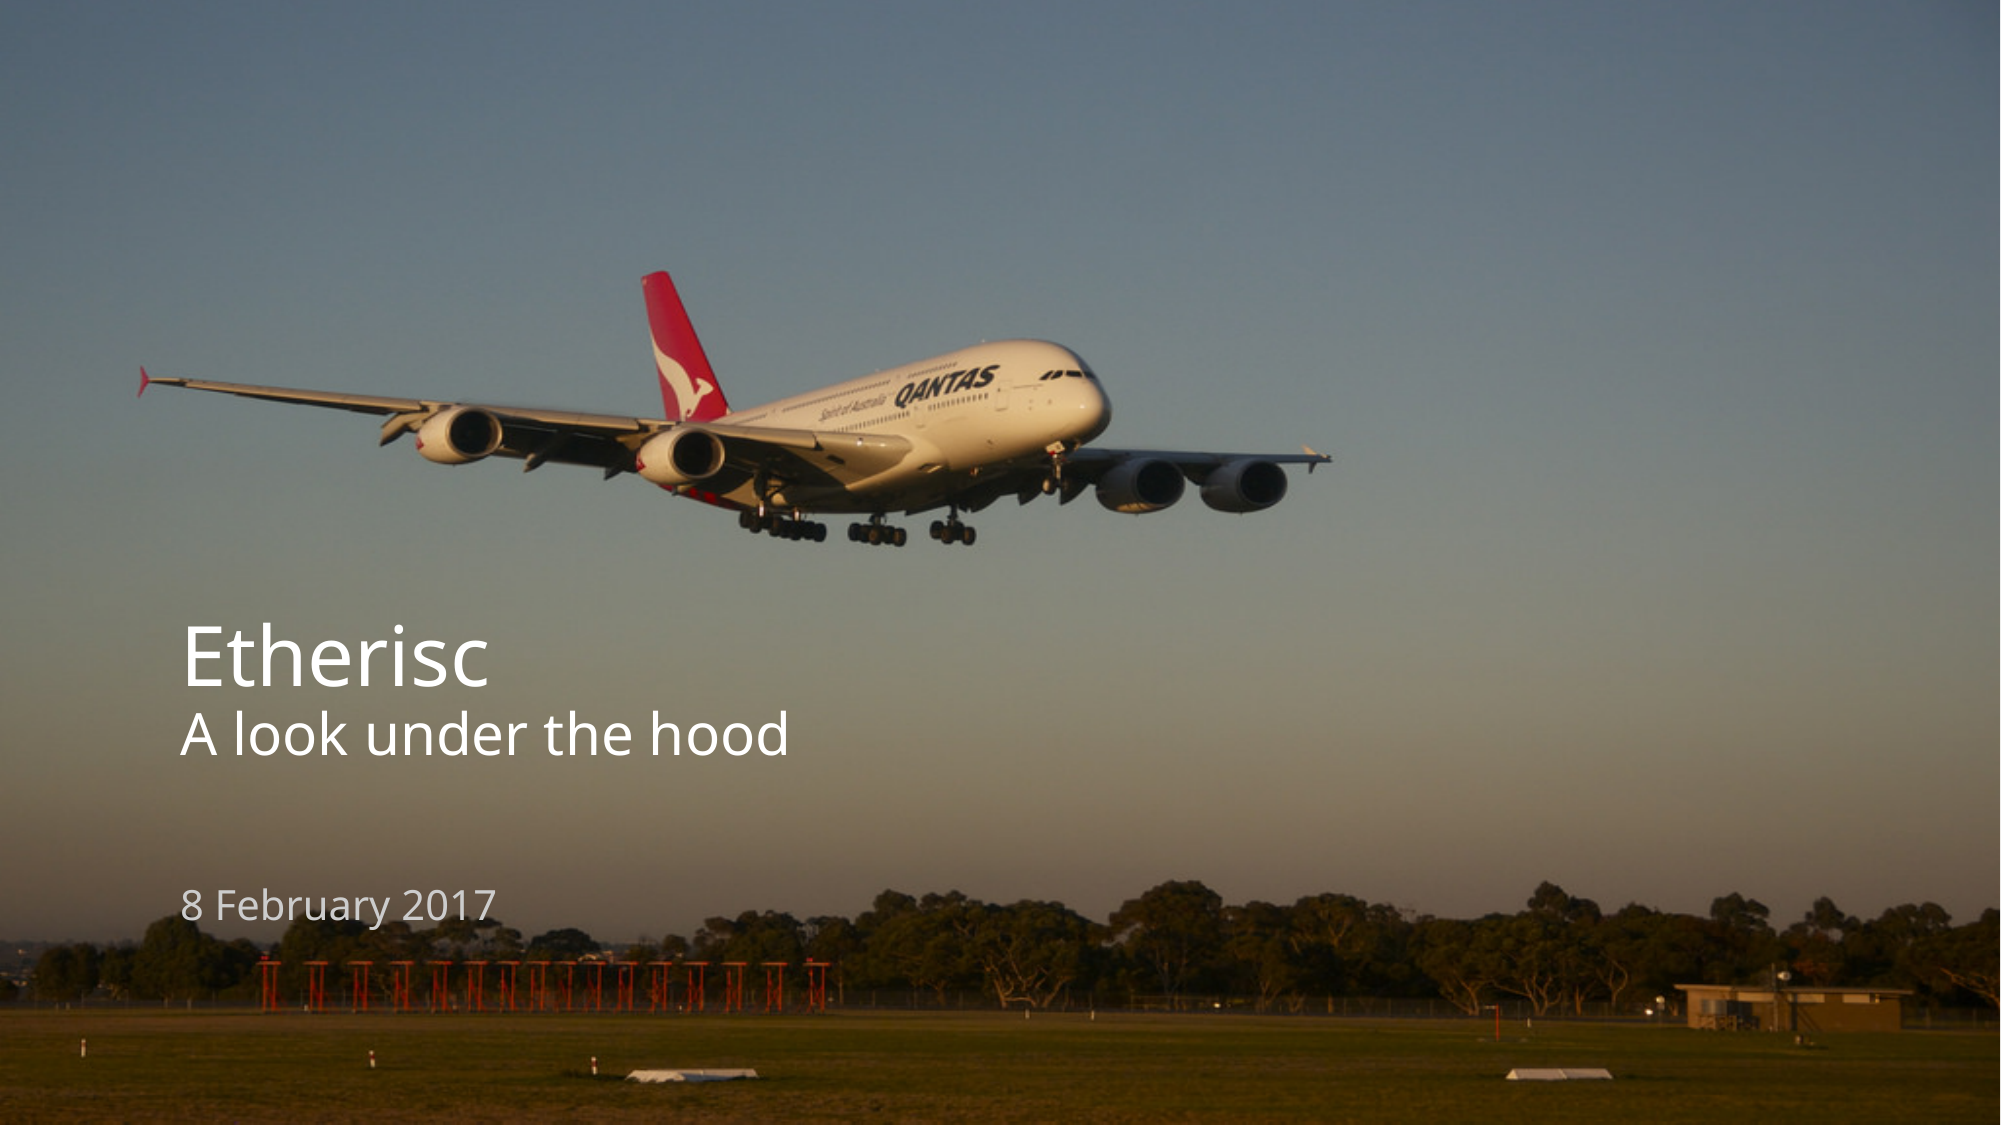

# Etherisc A look under the hood
8 February 2017